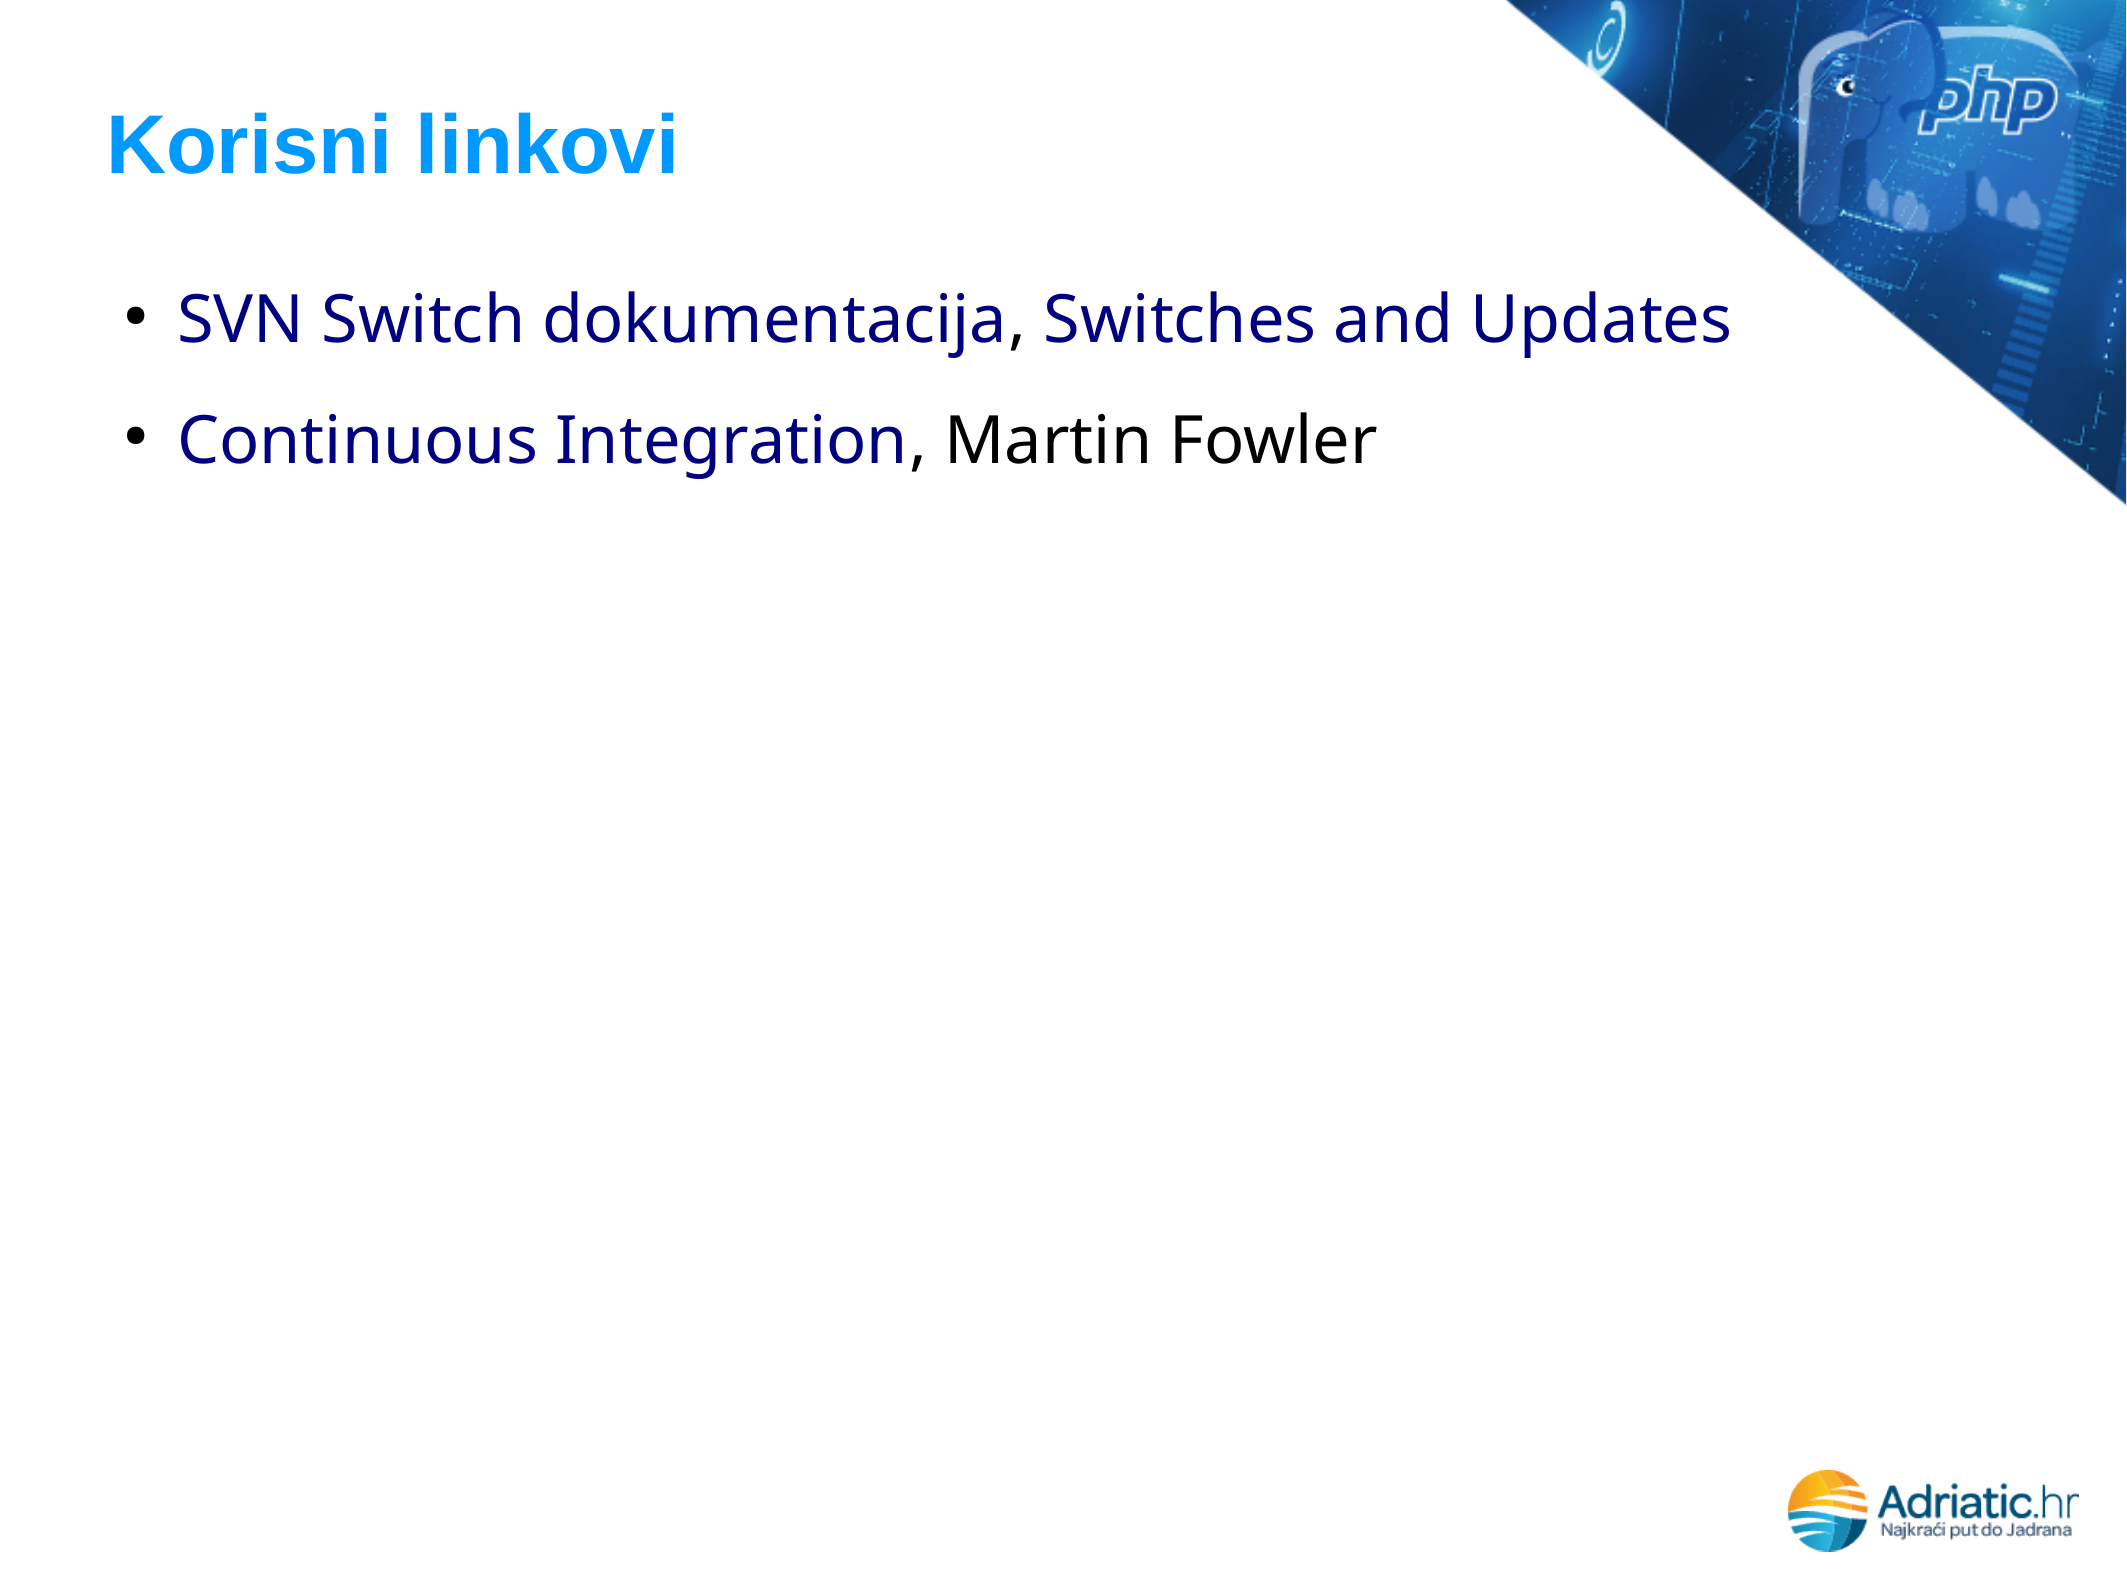

# Korisni linkovi
SVN Switch dokumentacija, Switches and Updates
Continuous Integration, Martin Fowler